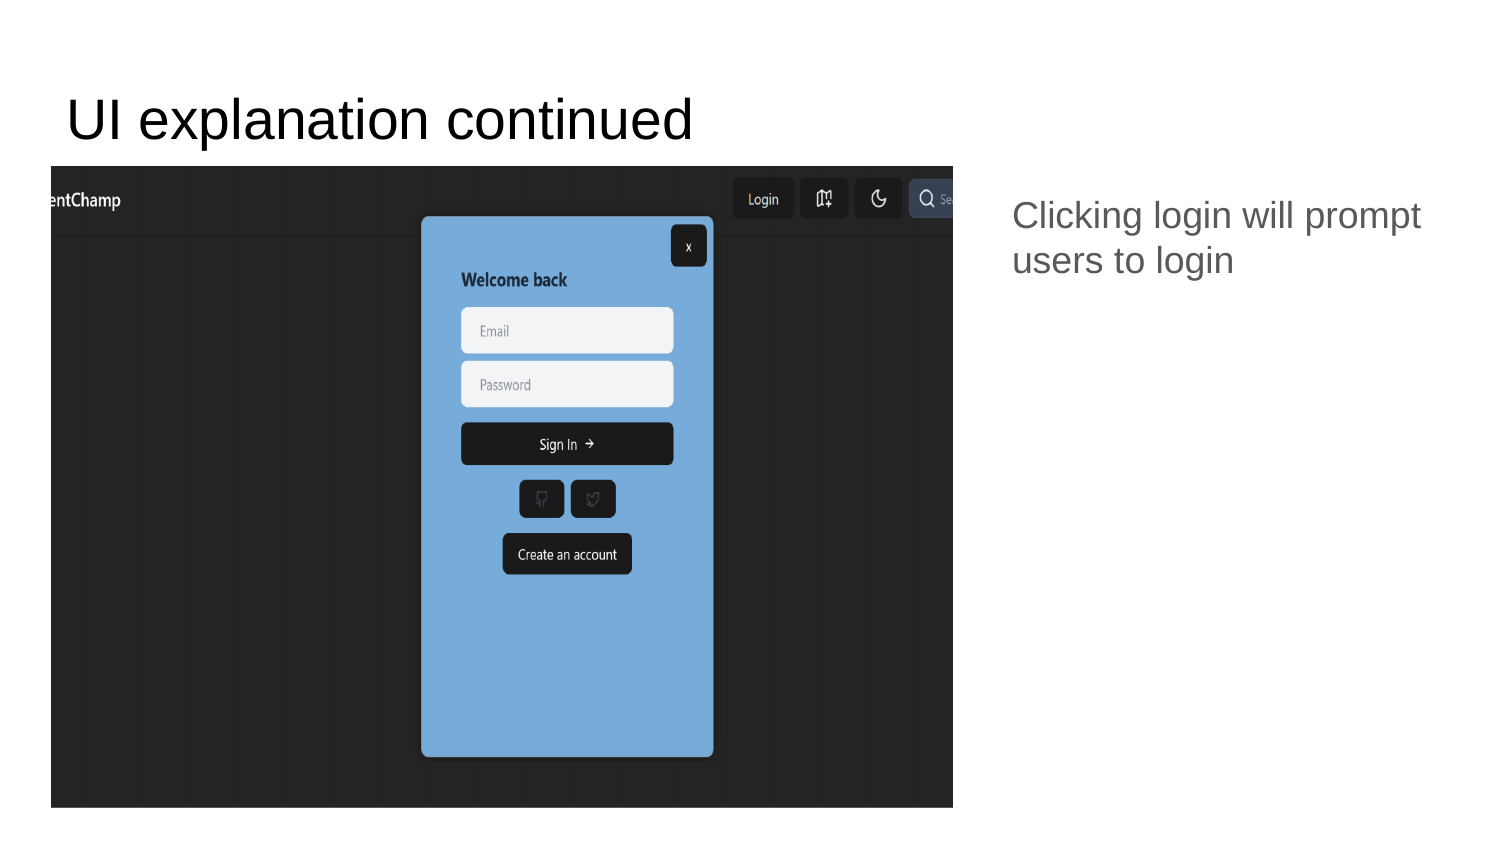

# UI explanation continued
Clicking login will prompt users to login